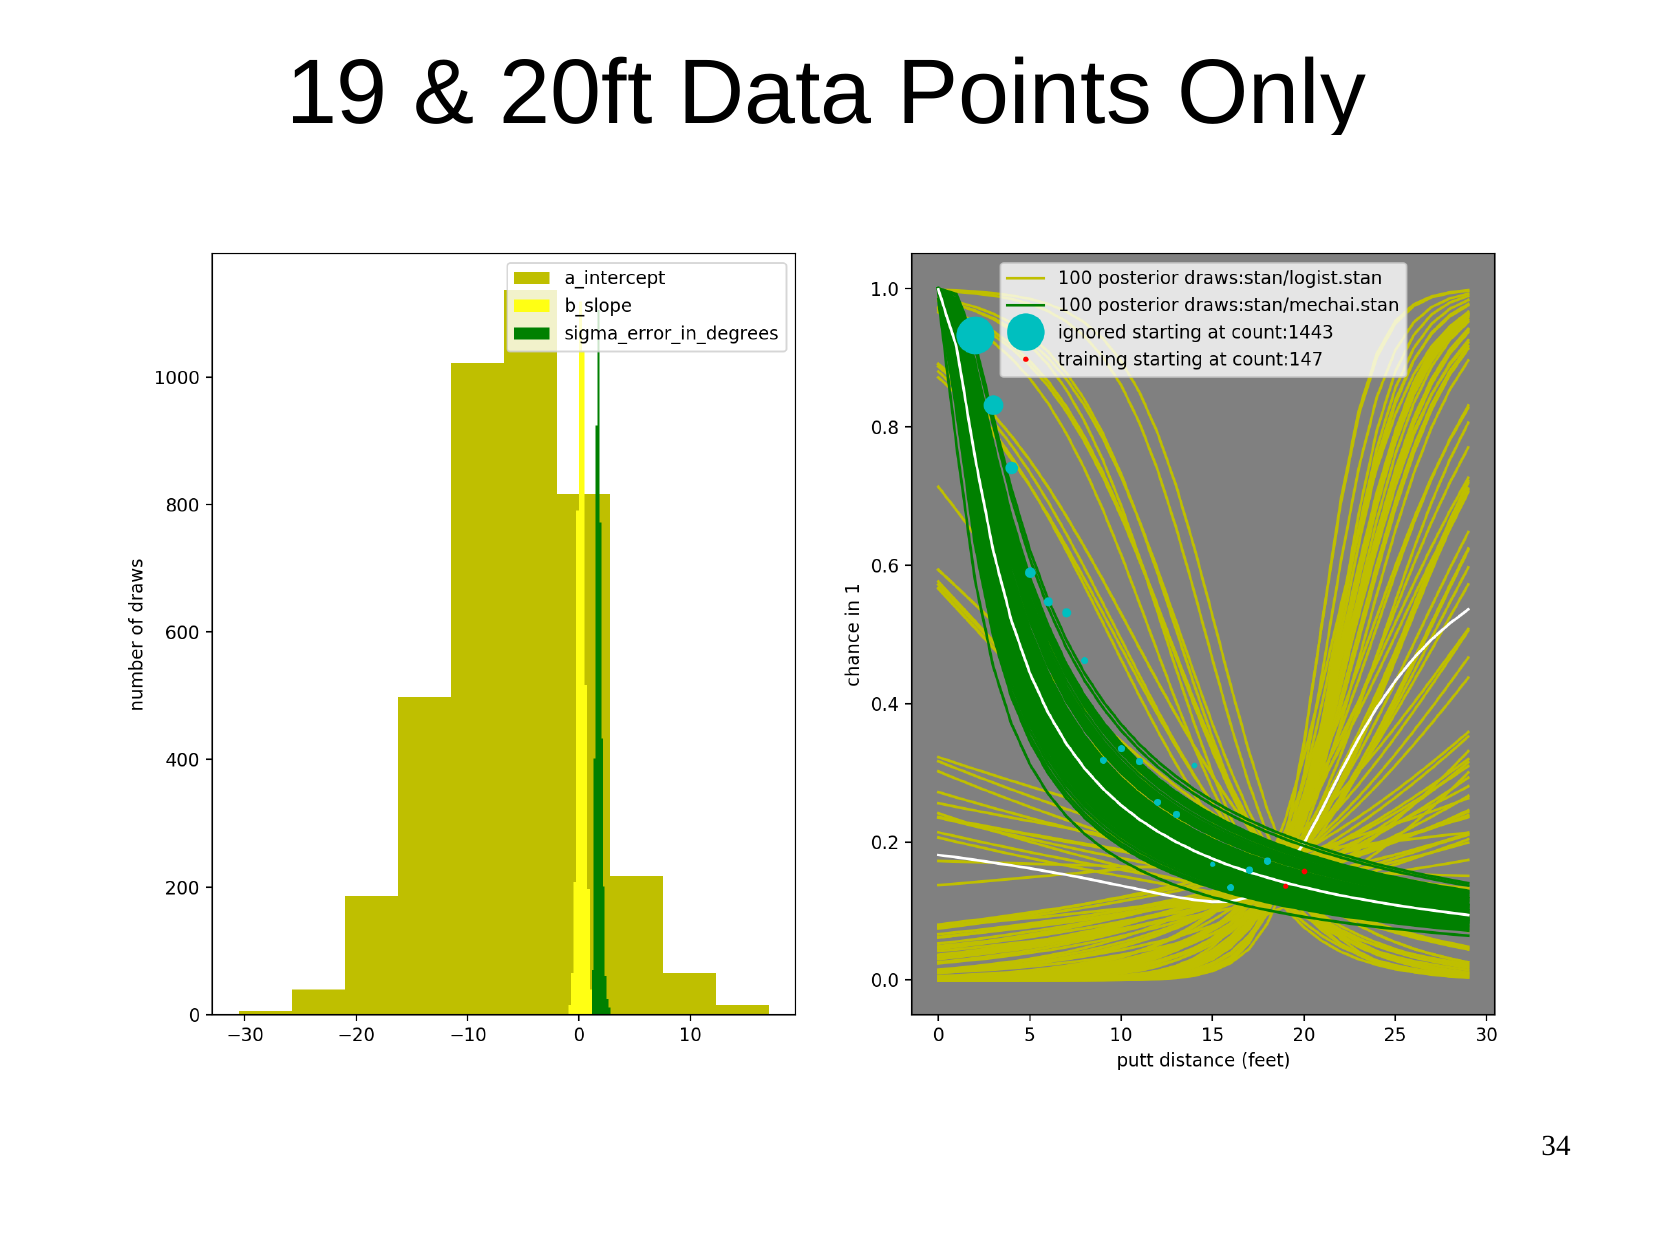

# 19 & 20ft Data Points Only
34